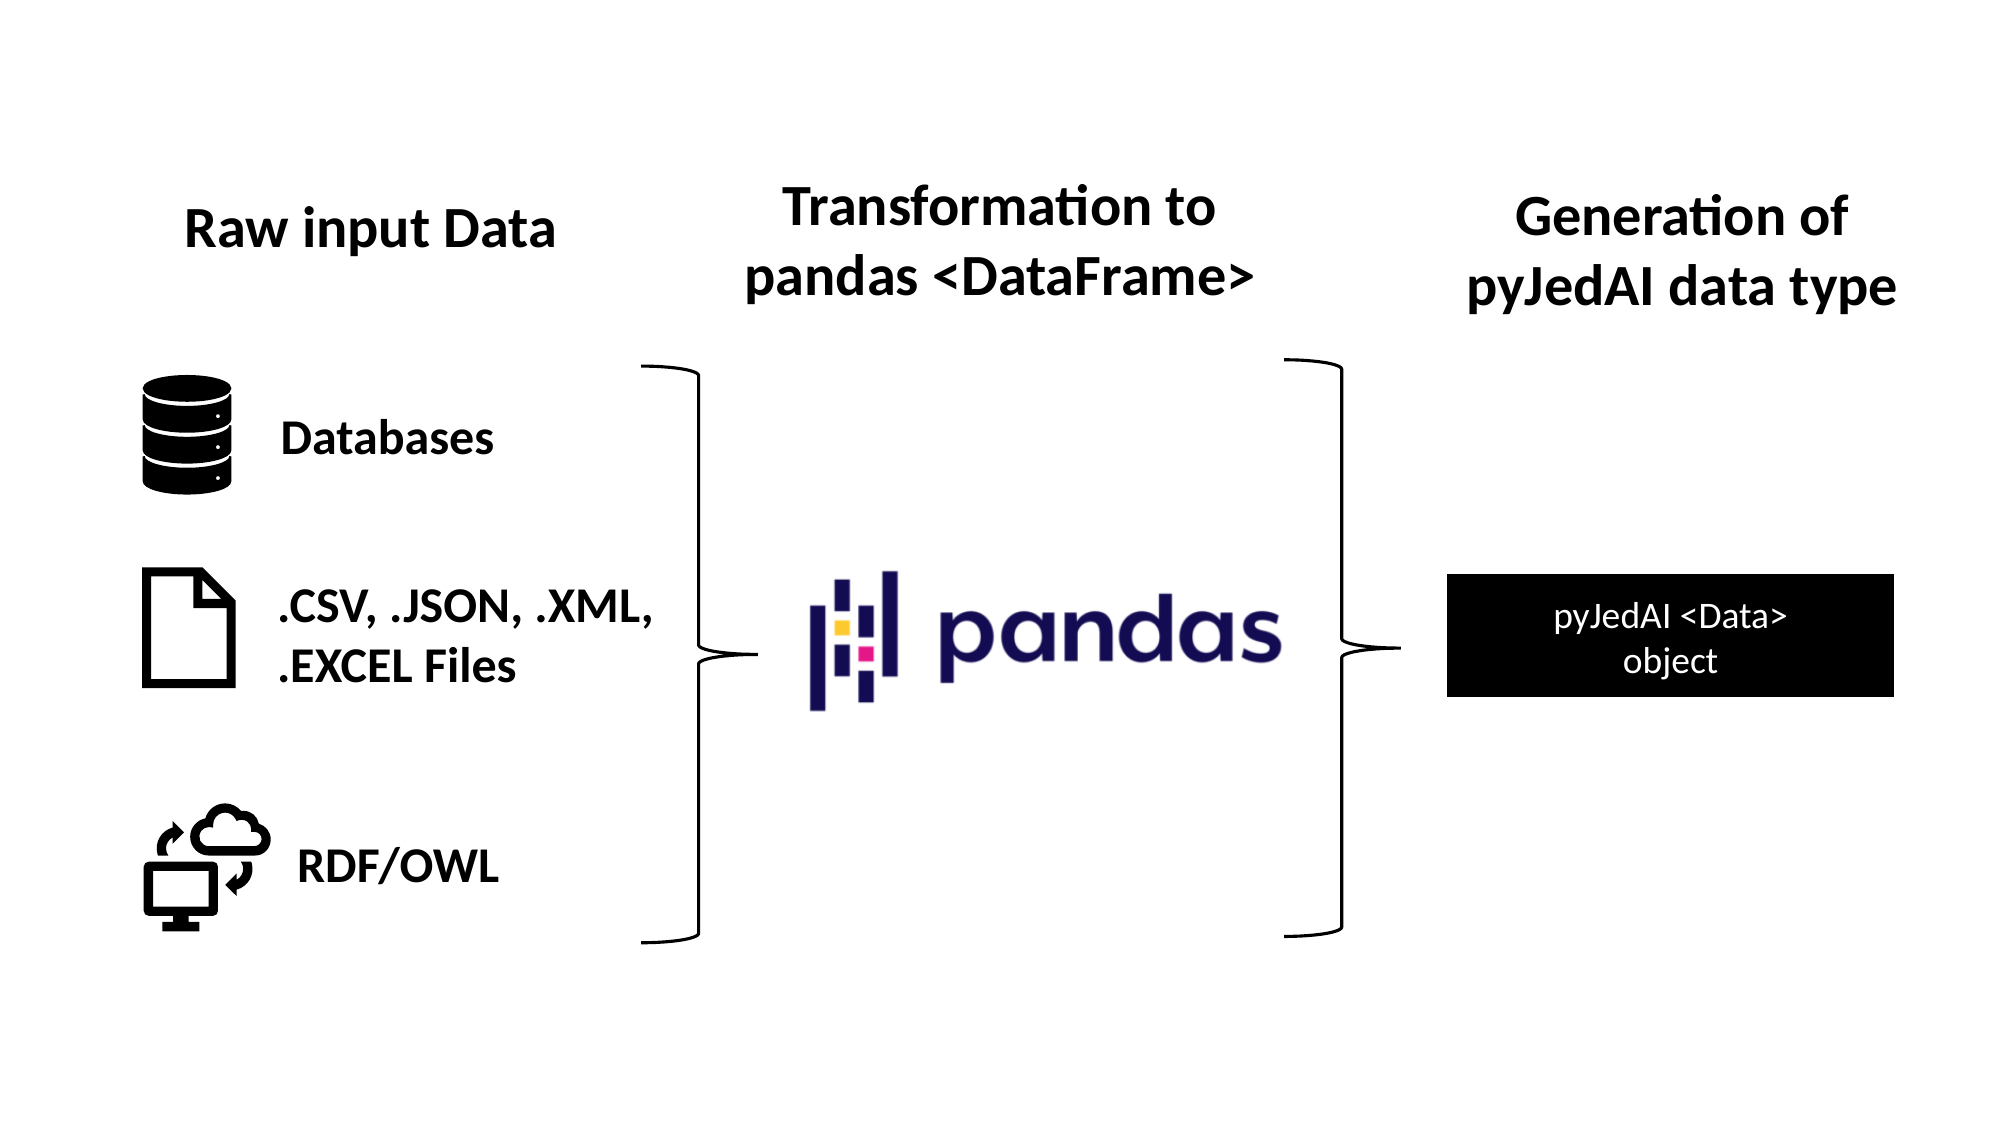

Transformation to pandas <DataFrame>
Generation of pyJedAI data type
Raw input Data
Databases
.CSV, .JSON, .XML, .EXCEL Files
pyJedAI <Data>
object
RDF/OWL